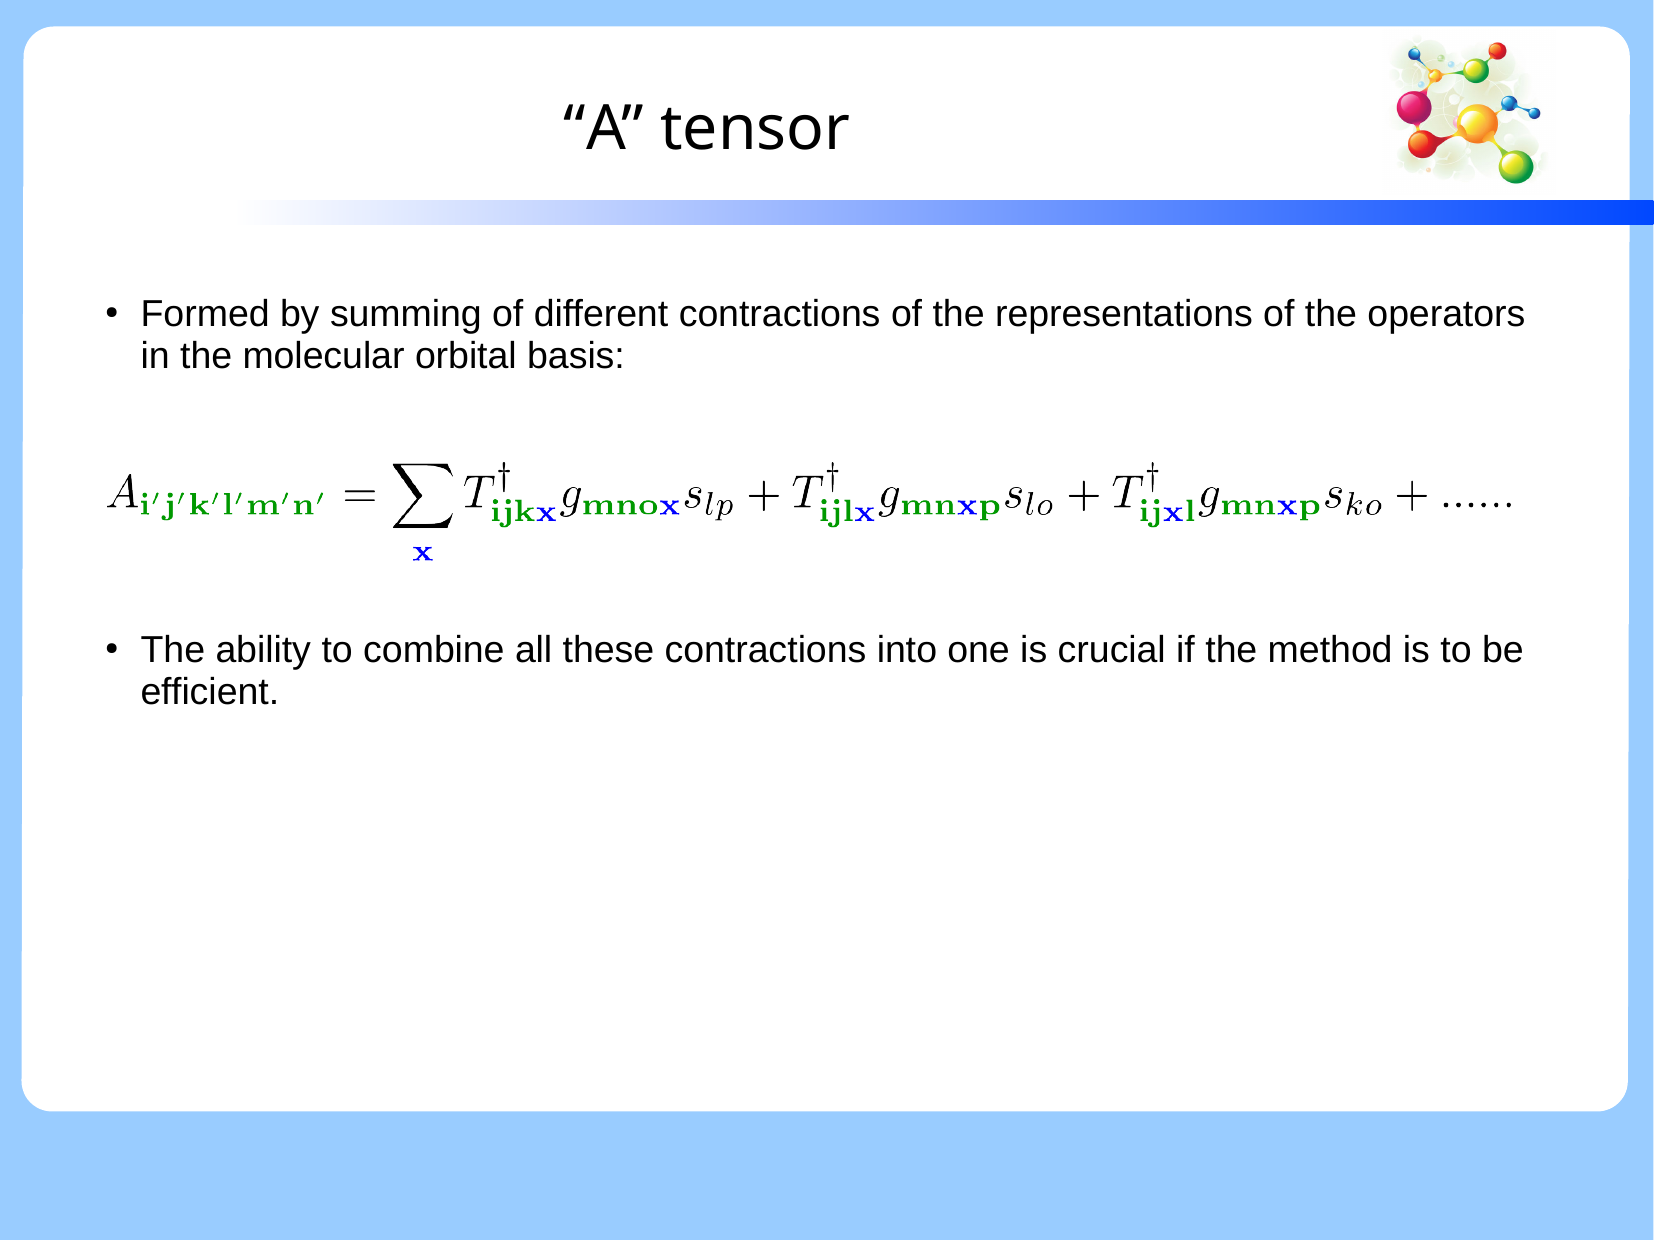

# “A” tensor
Formed by summing of different contractions of the representations of the operators in the molecular orbital basis:
The ability to combine all these contractions into one is crucial if the method is to be efficient.